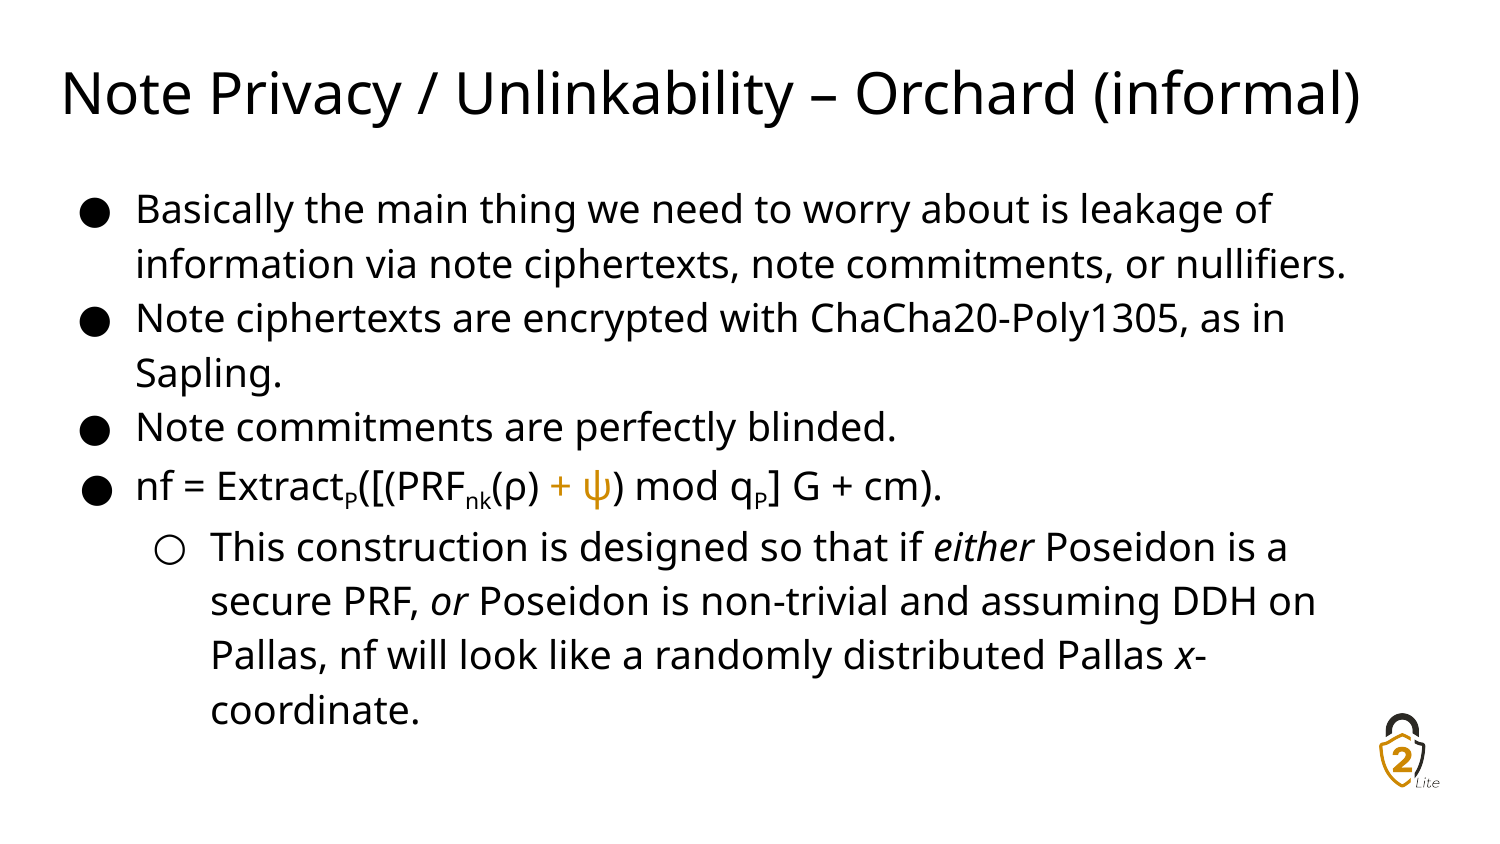

# Note Privacy / Unlinkability – Orchard (informal)
Basically the main thing we need to worry about is leakage of information via note ciphertexts, note commitments, or nullifiers.
Note ciphertexts are encrypted with ChaCha20-Poly1305, as in Sapling.
Note commitments are perfectly blinded.
nf = ExtractP([(PRFnk(ρ) + ψ) mod qP] G + cm).
This construction is designed so that if either Poseidon is a secure PRF, or Poseidon is non-trivial and assuming DDH on Pallas, nf will look like a randomly distributed Pallas x-coordinate.